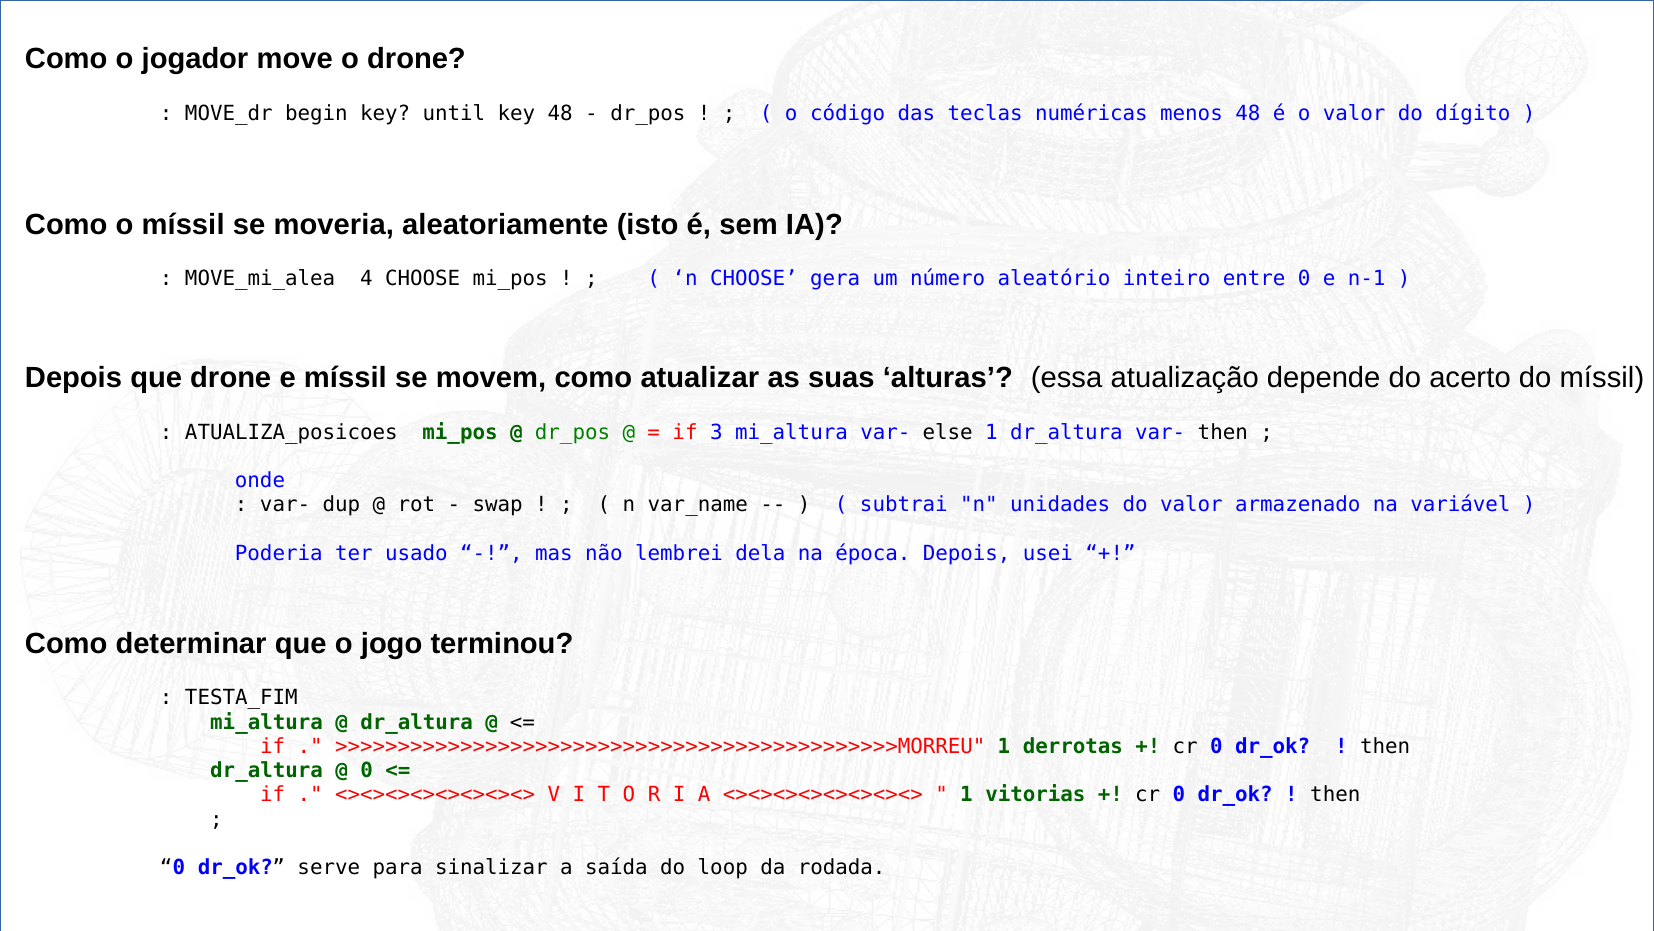

Como o jogador move o drone?
: MOVE_dr begin key? until key 48 - dr_pos ! ; ( o código das teclas numéricas menos 48 é o valor do dígito )
Como o míssil se moveria, aleatoriamente (isto é, sem IA)?
: MOVE_mi_alea 4 CHOOSE mi_pos ! ; ( ‘n CHOOSE’ gera um número aleatório inteiro entre 0 e n-1 )
Depois que drone e míssil se movem, como atualizar as suas ‘alturas’? (essa atualização depende do acerto do míssil)
: ATUALIZA_posicoes mi_pos @ dr_pos @ = if 3 mi_altura var- else 1 dr_altura var- then ;
	onde
	: var- dup @ rot - swap ! ; ( n var_name -- ) ( subtrai "n" unidades do valor armazenado na variável )
	Poderia ter usado “-!”, mas não lembrei dela na época. Depois, usei “+!”
Como determinar que o jogo terminou?
: TESTA_FIM
 mi_altura @ dr_altura @ <=
 if ." >>>>>>>>>>>>>>>>>>>>>>>>>>>>>>>>>>>>>>>>>>>>>MORREU" 1 derrotas +! cr 0 dr_ok? ! then
 dr_altura @ 0 <=
 if ." <><><><><><><><> V I T O R I A <><><><><><><><> " 1 vitorias +! cr 0 dr_ok? ! then
 ;
“0 dr_ok?” serve para sinalizar a saída do loop da rodada.